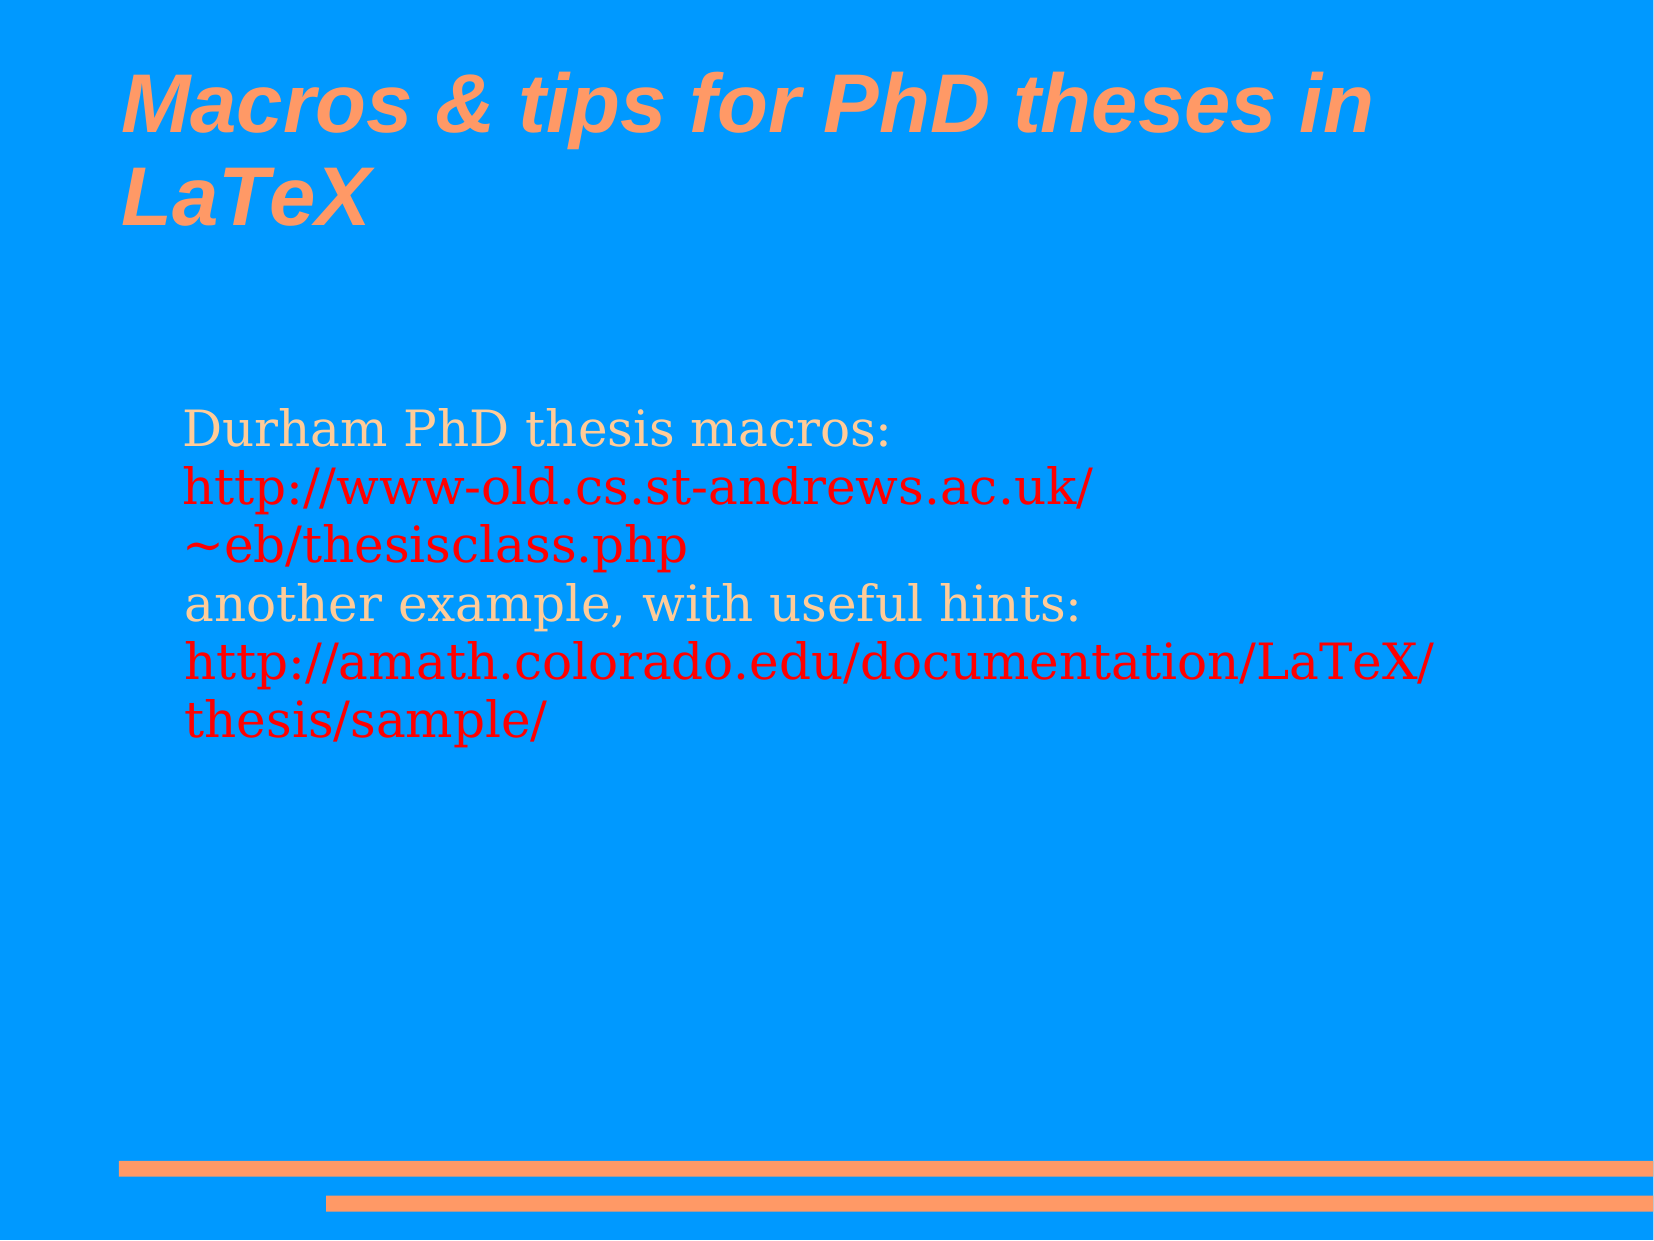

# Macros & tips for PhD theses in LaTeX
Durham PhD thesis macros:
http://www-old.cs.st-andrews.ac.uk/ ~eb/thesisclass.php
another example, with useful hints:
http://amath.colorado.edu/documentation/LaTeX/
thesis/sample/